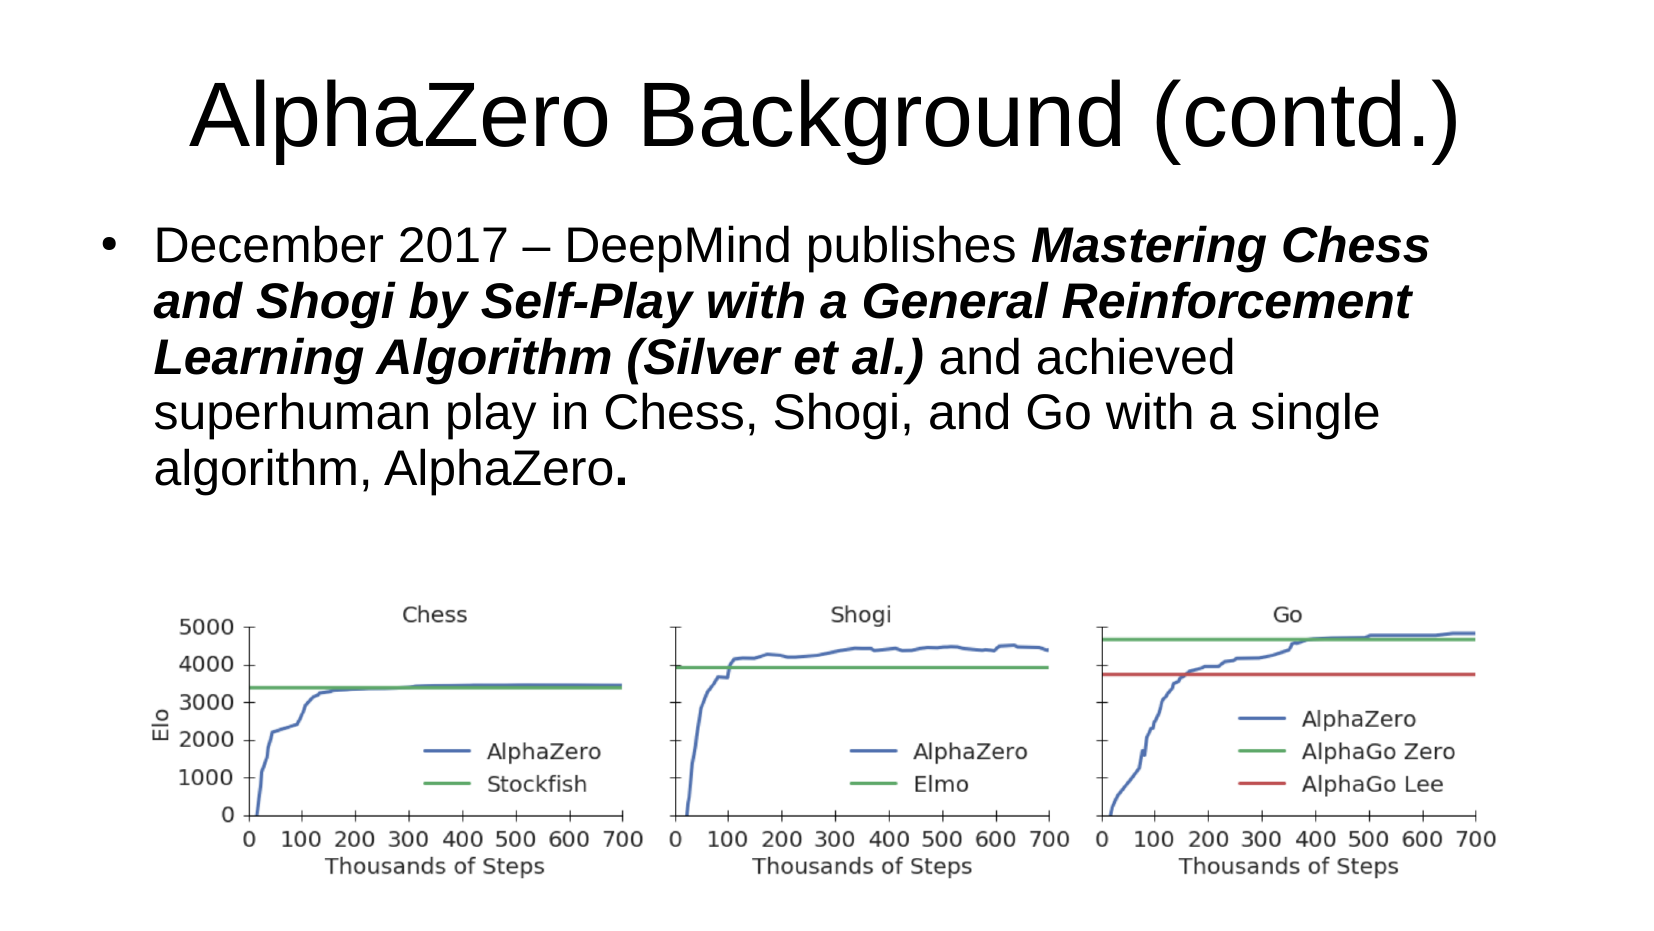

AlphaZero Background (contd.)
# December 2017 – DeepMind publishes Mastering Chess and Shogi by Self-Play with a General Reinforcement Learning Algorithm (Silver et al.) and achieved superhuman play in Chess, Shogi, and Go with a single algorithm, AlphaZero.